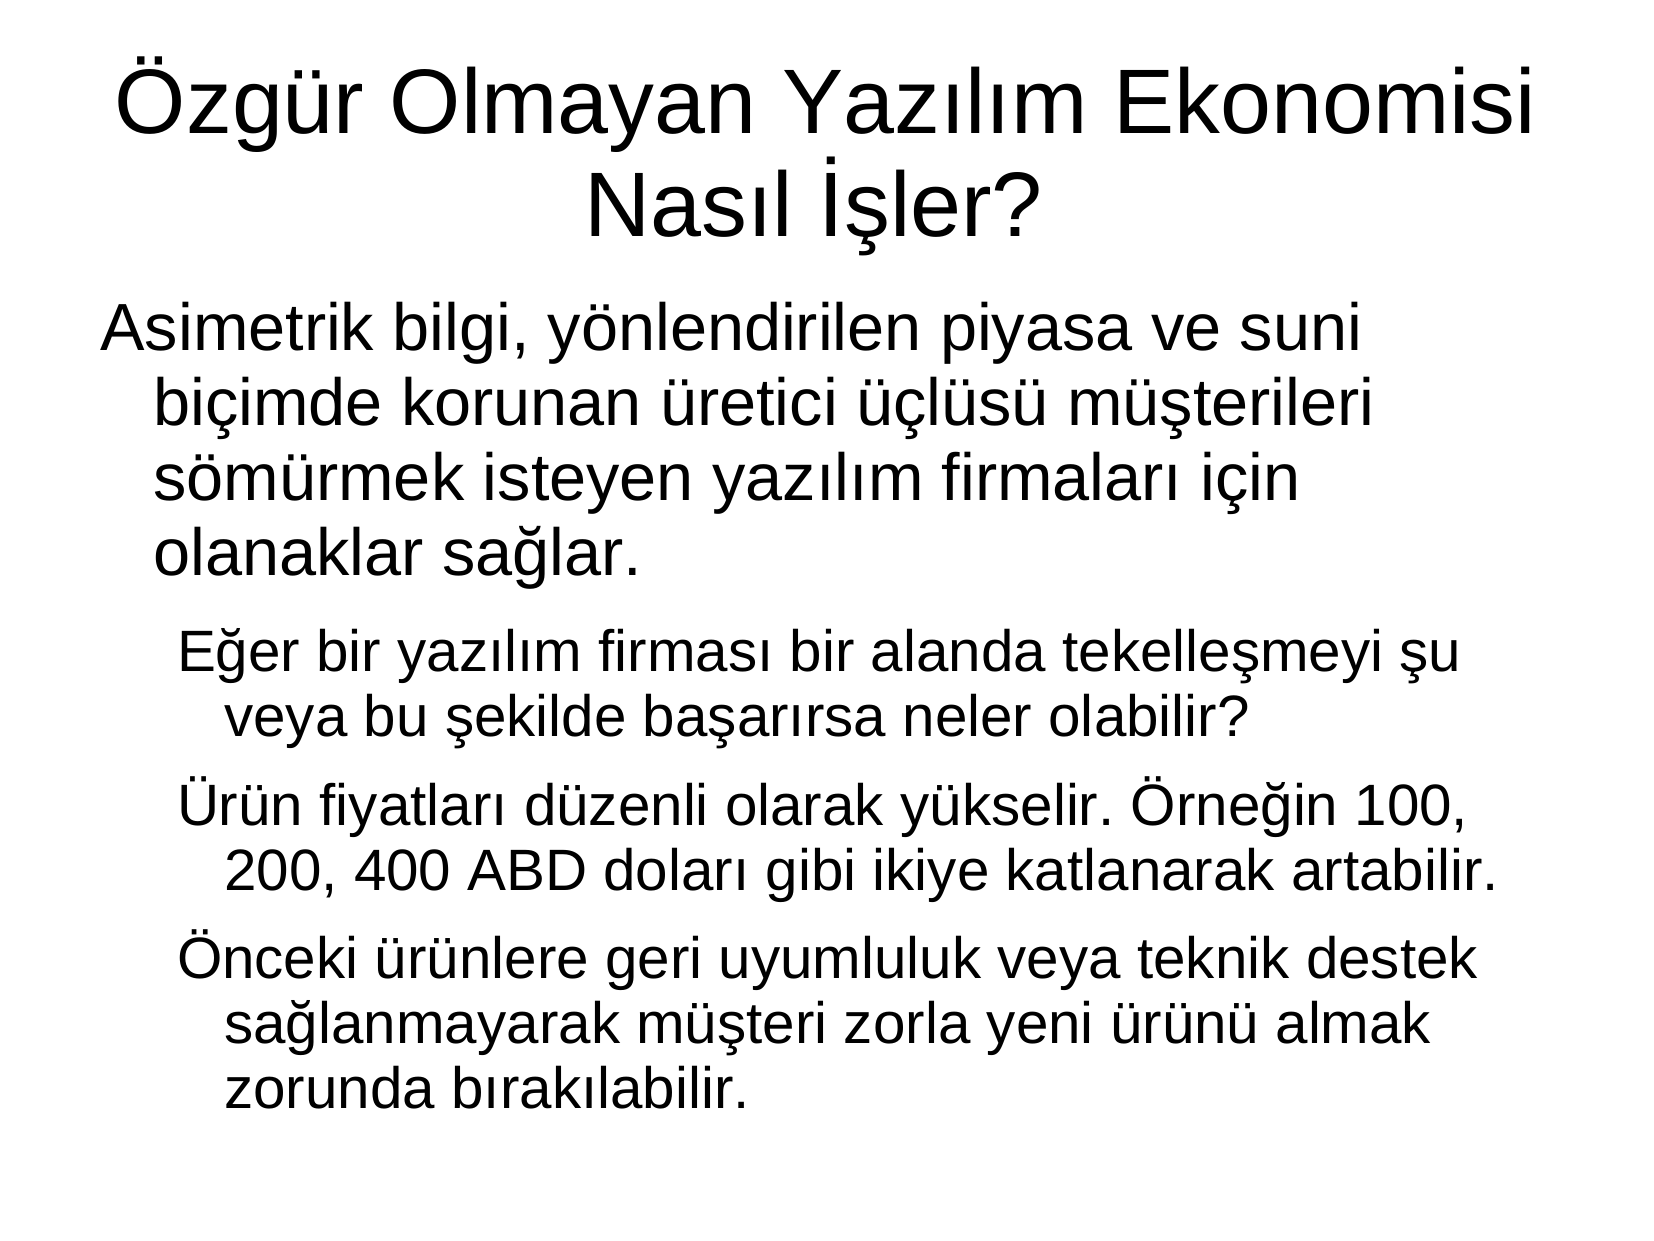

# Özgür Olmayan Yazılım Ekonomisi Nasıl İşler?
Asimetrik bilgi, yönlendirilen piyasa ve suni biçimde korunan üretici üçlüsü müşterileri sömürmek isteyen yazılım firmaları için olanaklar sağlar.
Eğer bir yazılım firması bir alanda tekelleşmeyi şu veya bu şekilde başarırsa neler olabilir?
Ürün fiyatları düzenli olarak yükselir. Örneğin 100, 200, 400 ABD doları gibi ikiye katlanarak artabilir.
Önceki ürünlere geri uyumluluk veya teknik destek sağlanmayarak müşteri zorla yeni ürünü almak zorunda bırakılabilir.